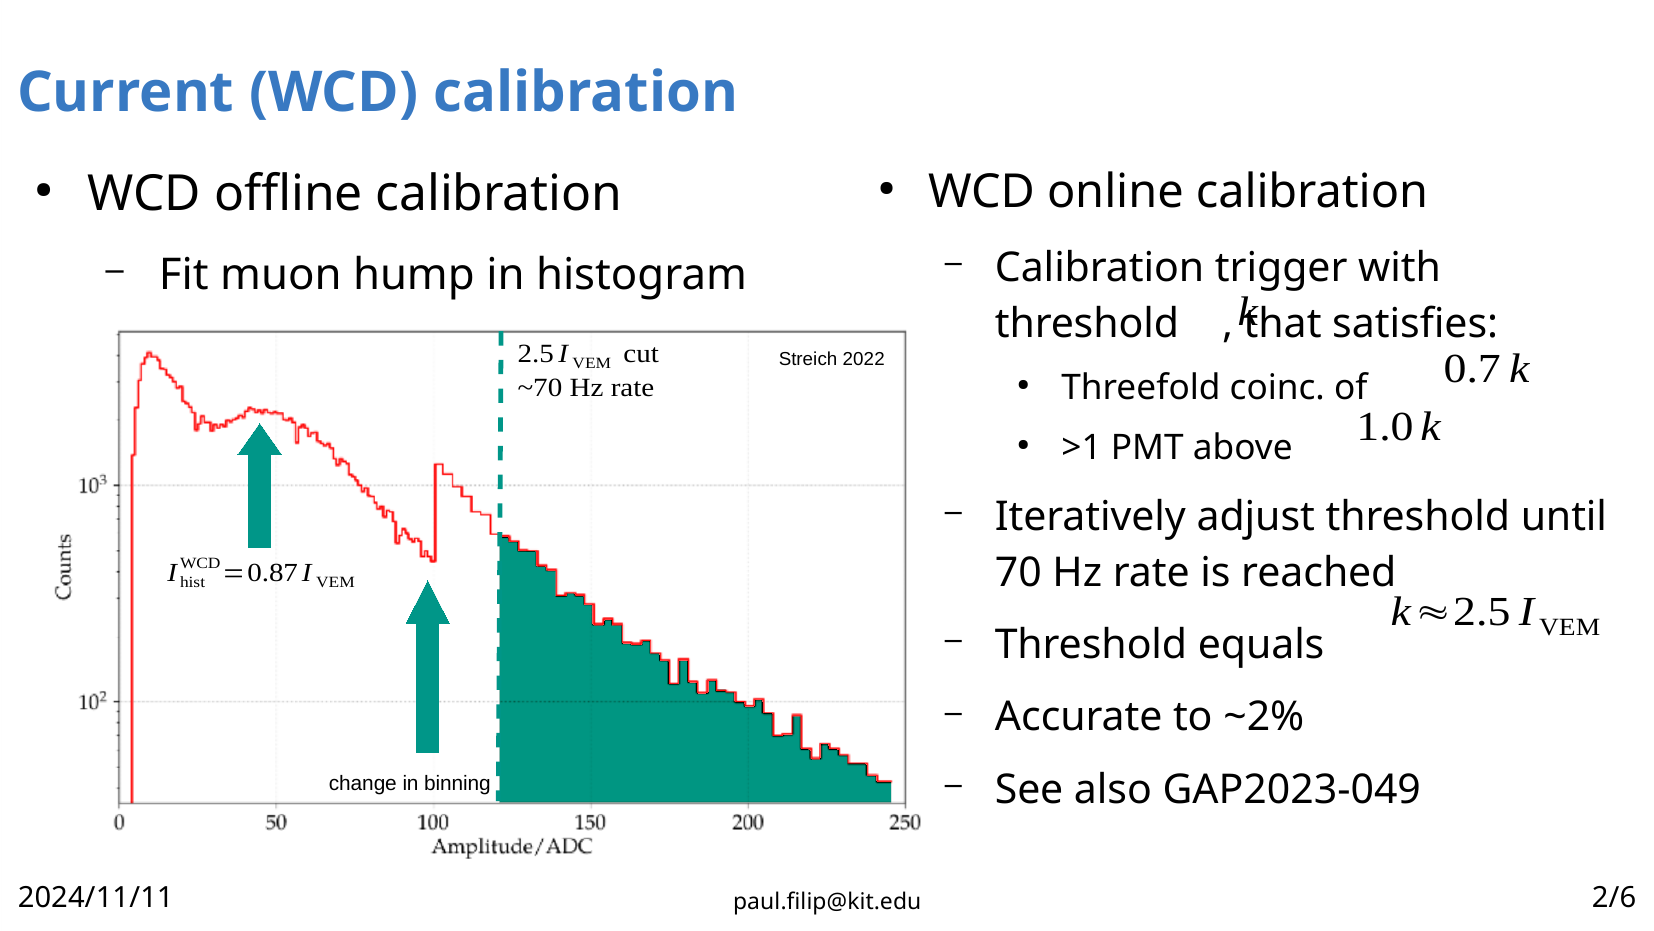

# Current (WCD) calibration
WCD offline calibration
Fit muon hump in histogram
WCD online calibration
Calibration trigger with threshold , that satisfies:
Threefold coinc. of
>1 PMT above
Iteratively adjust threshold until 70 Hz rate is reached
Threshold equals
Accurate to ~2%
See also GAP2023-049
Streich 2022
change in binning
2024/11/11
paul.filip@kit.edu
2